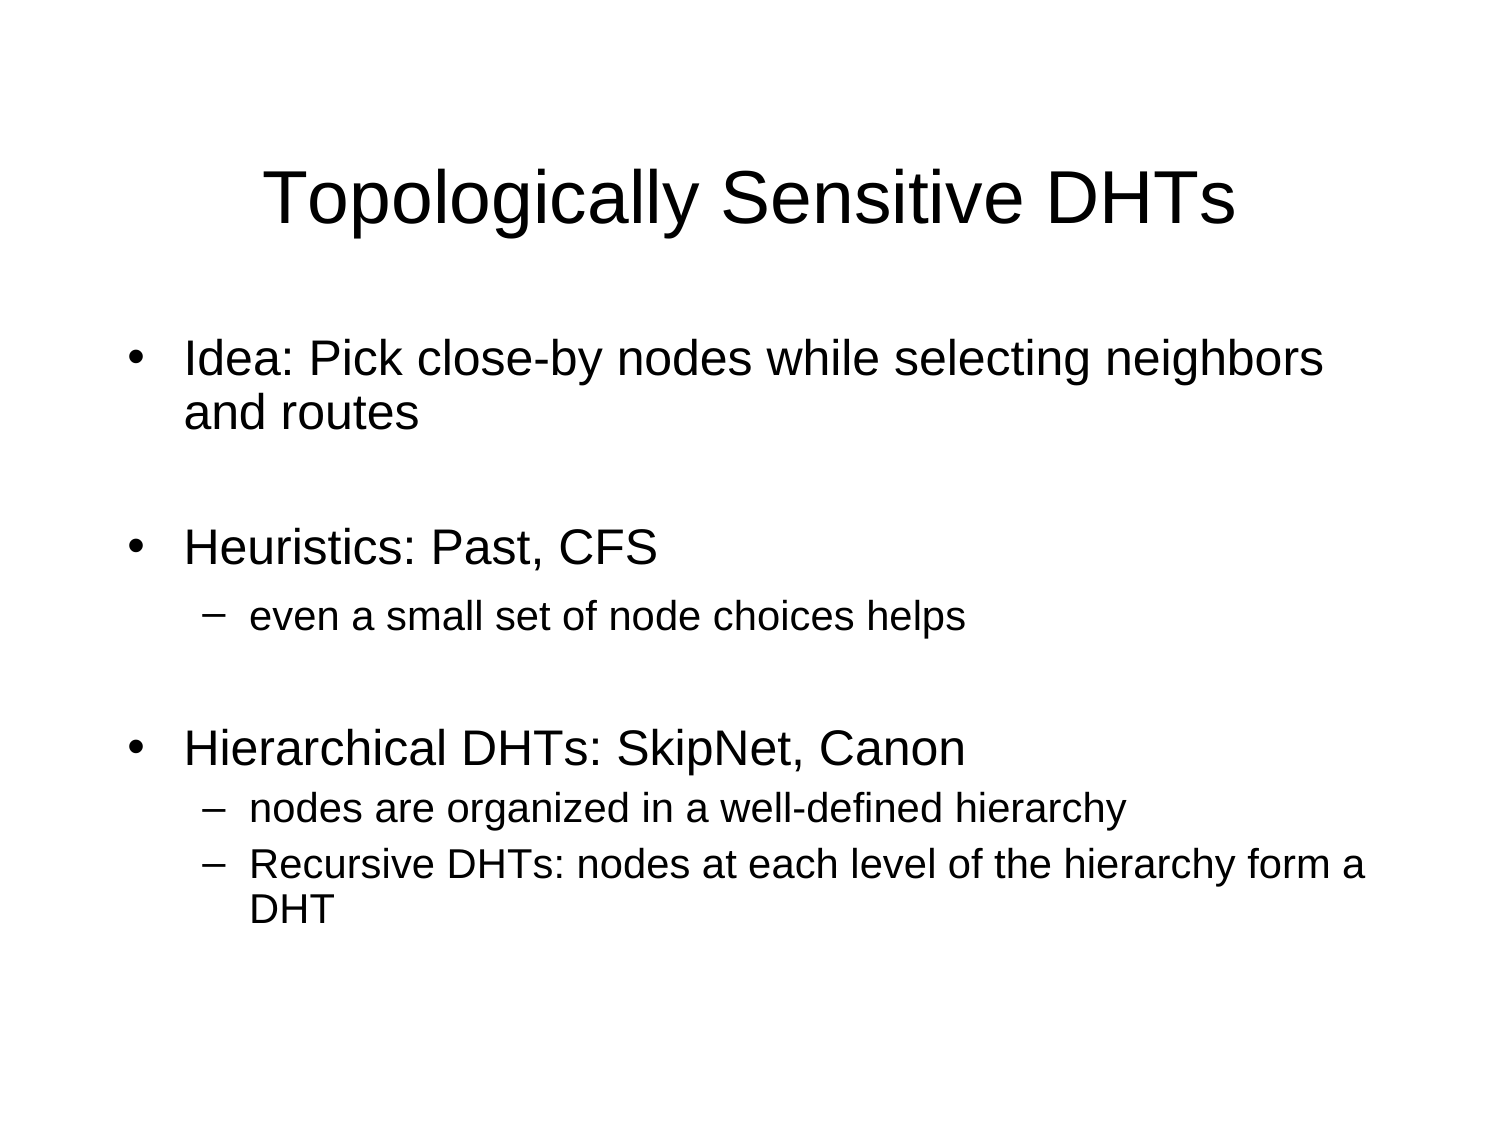

# Topologically Sensitive DHTs
Idea: Pick close-by nodes while selecting neighbors and routes
Heuristics: Past, CFS
even a small set of node choices helps
Hierarchical DHTs: SkipNet, Canon
nodes are organized in a well-defined hierarchy
Recursive DHTs: nodes at each level of the hierarchy form a DHT